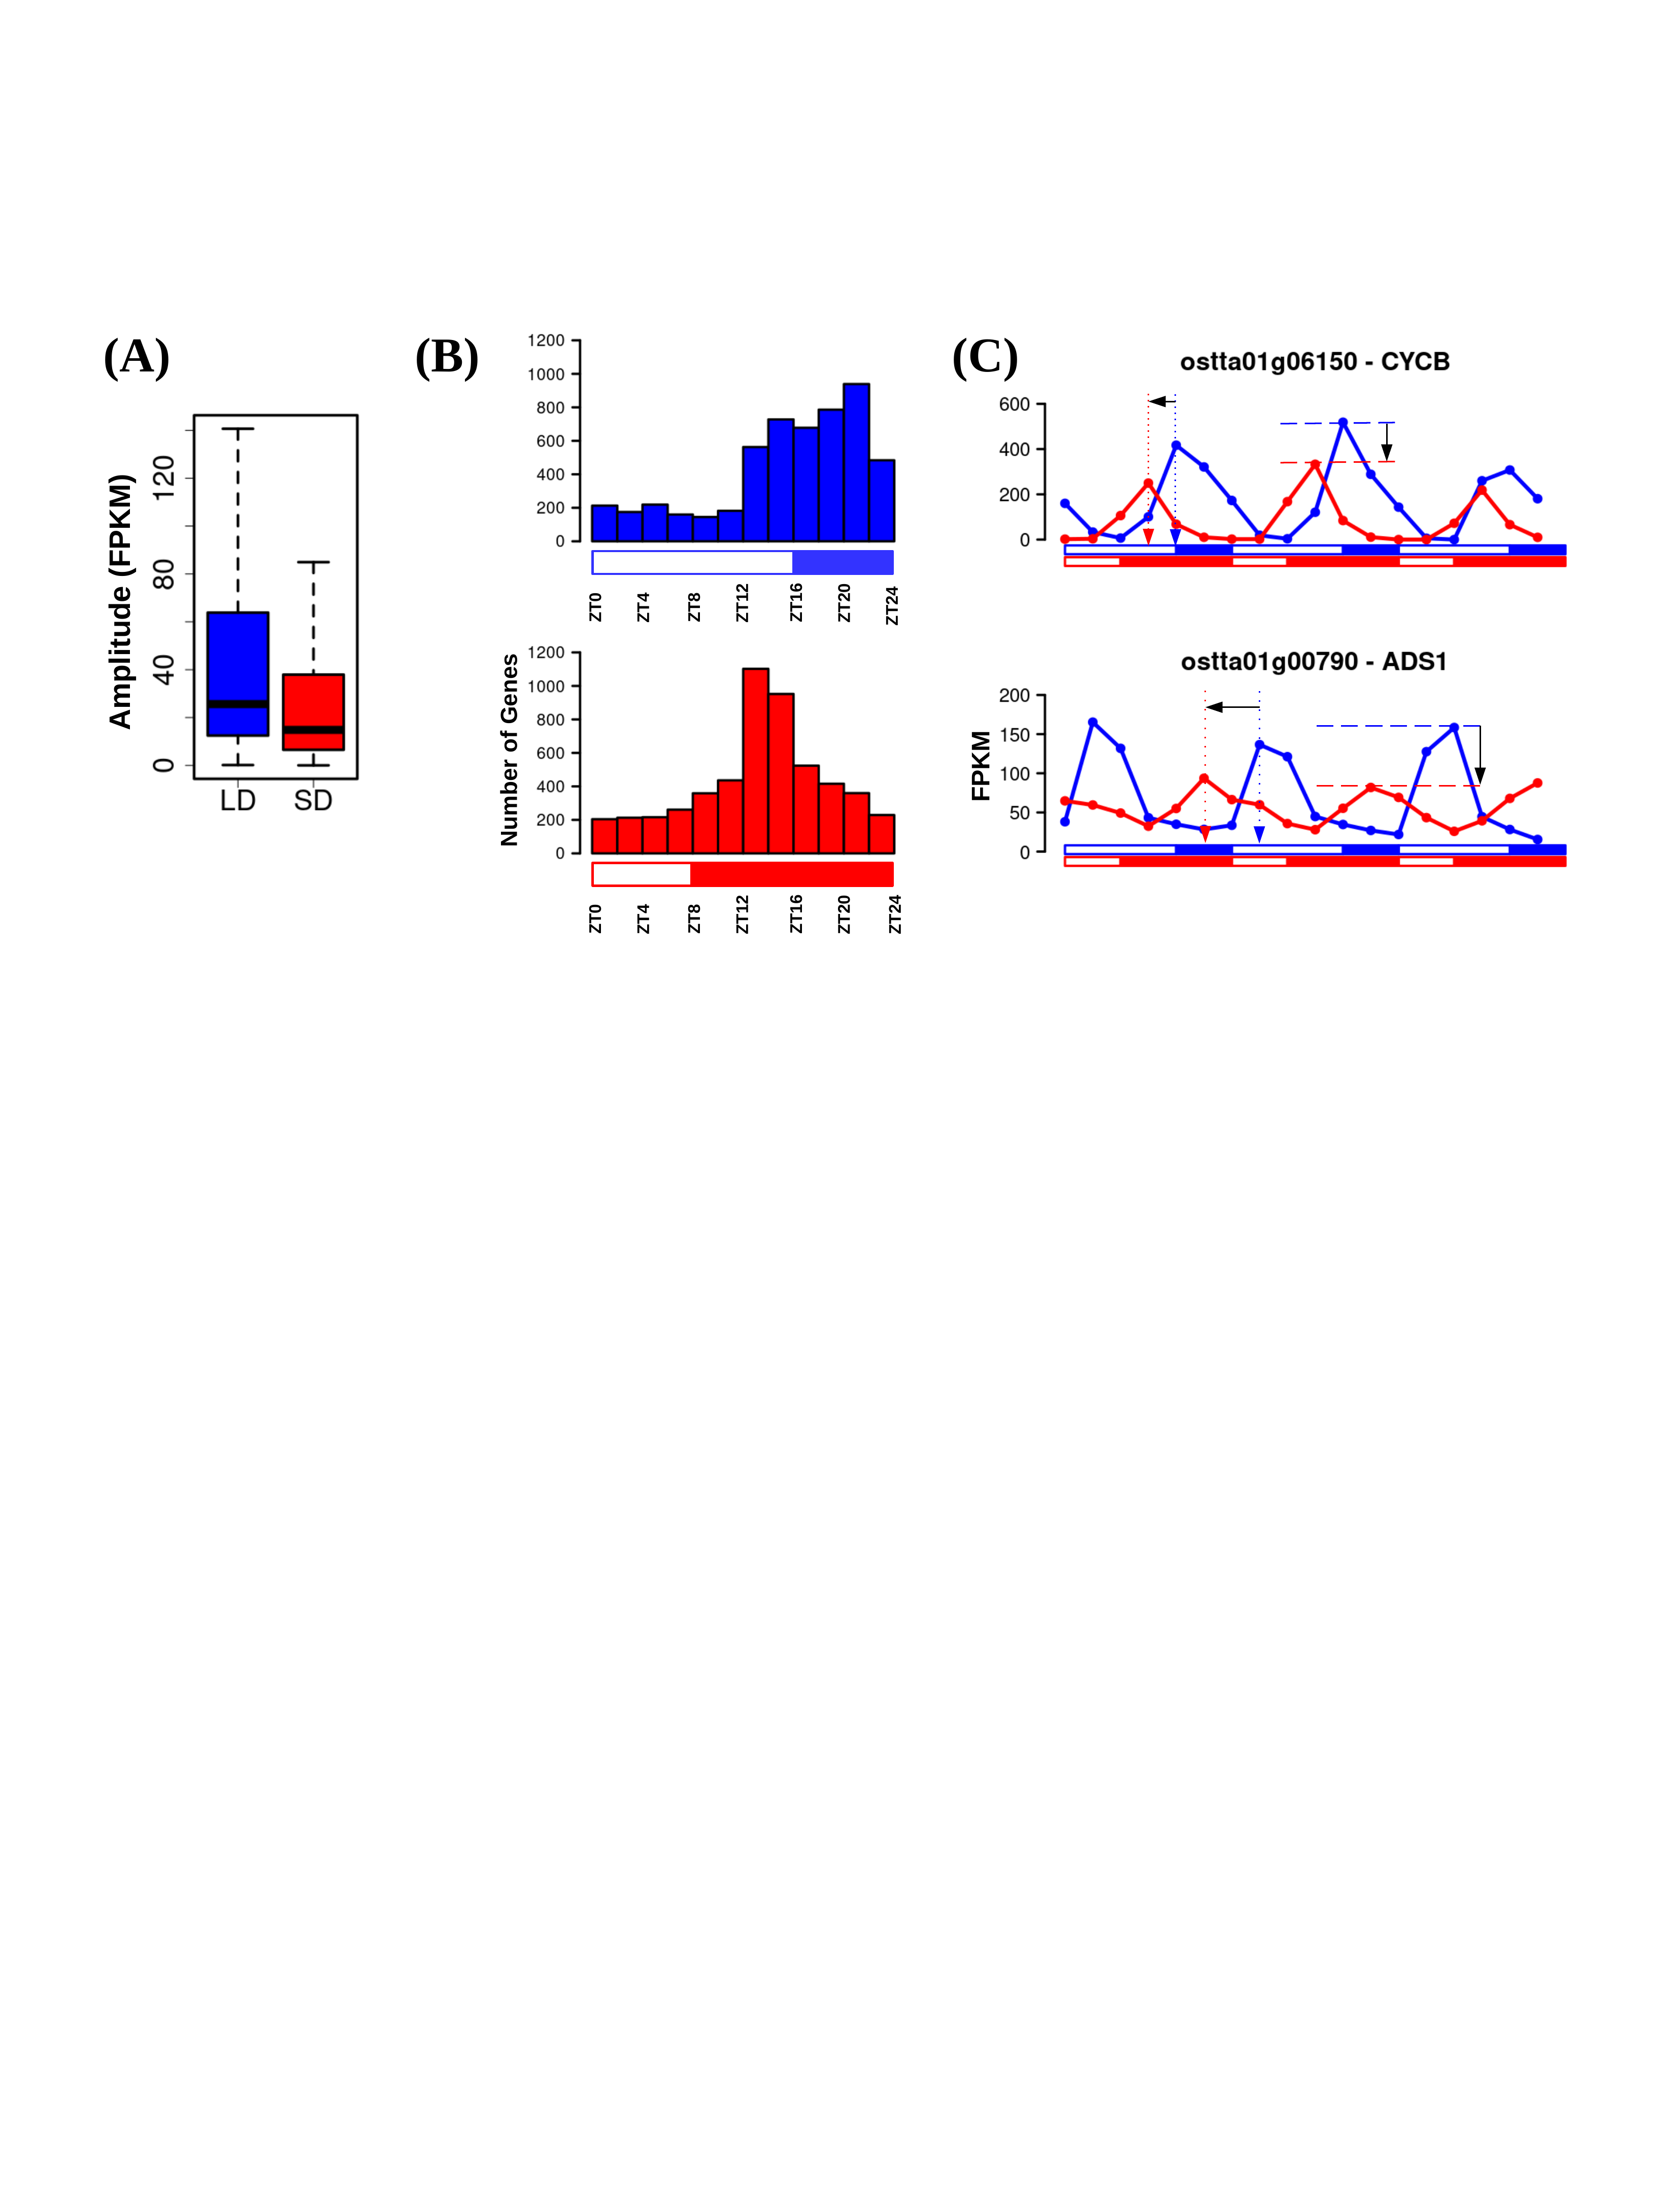

(A)
 (B)
 (C)
ZT0
ZT8
ZT16
ZT4
ZT12
ZT20
ZT24
Amplitude (FPKM)
FPKM
Number of Genes
ZT0
ZT8
ZT16
ZT4
ZT12
ZT20
ZT24